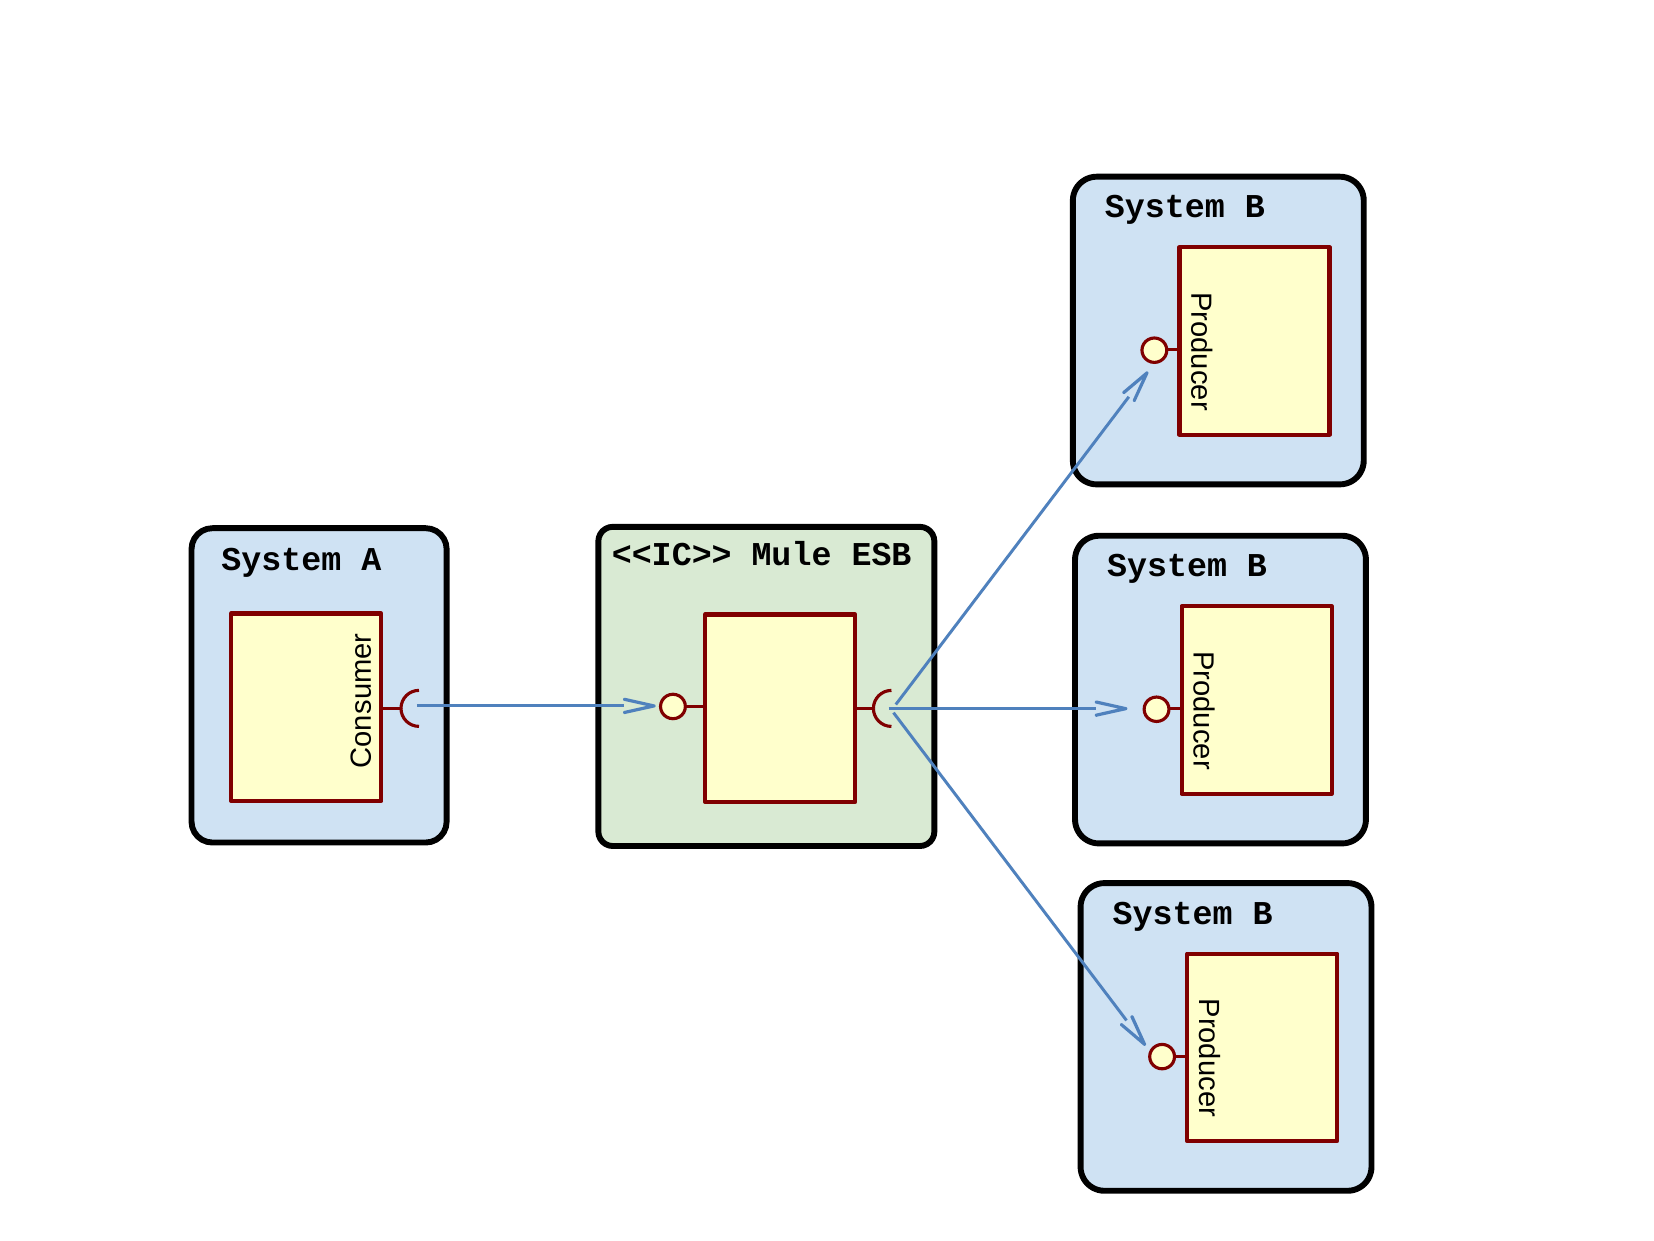

System B
Producer
<<IC>> Mule ESB
System A
System B
Producer
Consumer
System B
Producer